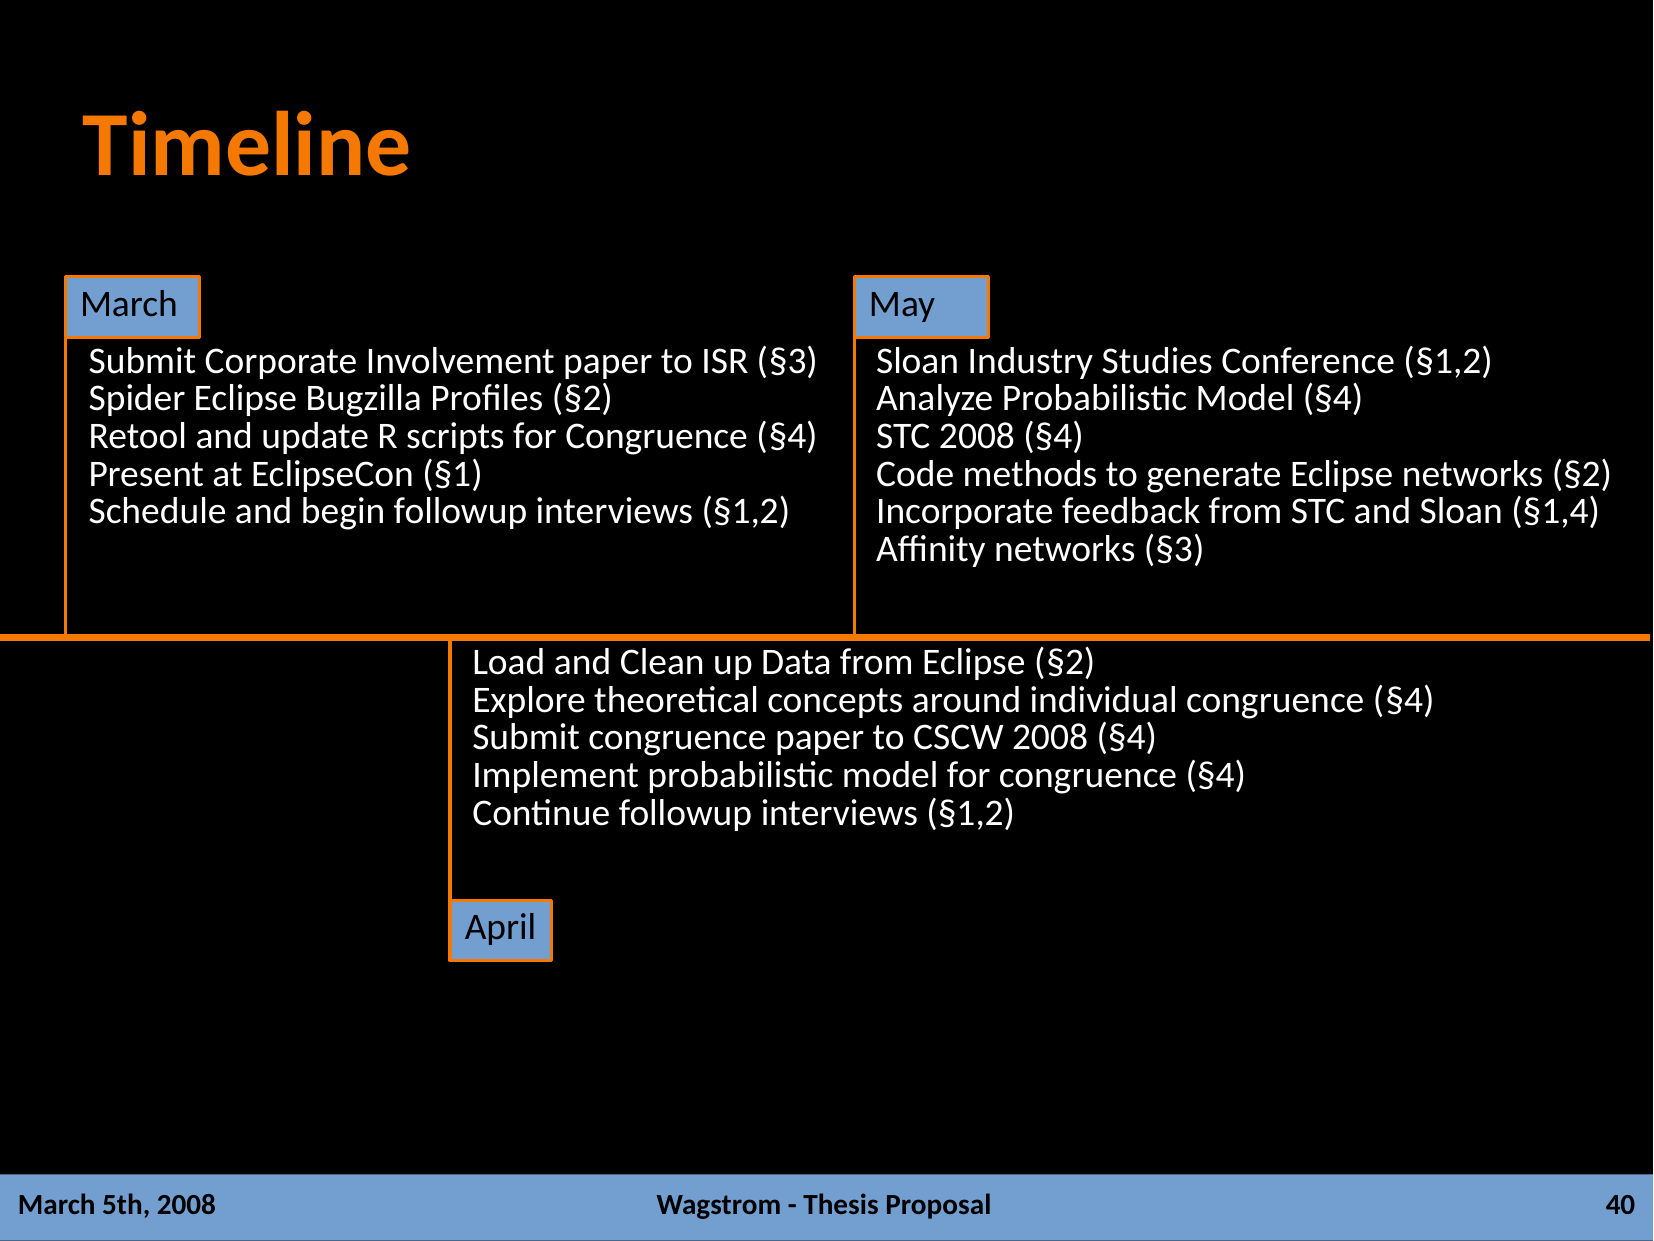

# Timeline
March
May
 Submit Corporate Involvement paper to ISR (§3)
 Spider Eclipse Bugzilla Profiles (§2)
 Retool and update R scripts for Congruence (§4)
 Present at EclipseCon (§1)
 Schedule and begin followup interviews (§1,2)
 Sloan Industry Studies Conference (§1,2)
 Analyze Probabilistic Model (§4)
 STC 2008 (§4)
 Code methods to generate Eclipse networks (§2)
 Incorporate feedback from STC and Sloan (§1,4)
 Affinity networks (§3)
 Load and Clean up Data from Eclipse (§2)
 Explore theoretical concepts around individual congruence (§4)
 Submit congruence paper to CSCW 2008 (§4)
 Implement probabilistic model for congruence (§4)
 Continue followup interviews (§1,2)
April
March 5th, 2008
Wagstrom - Thesis Proposal
40